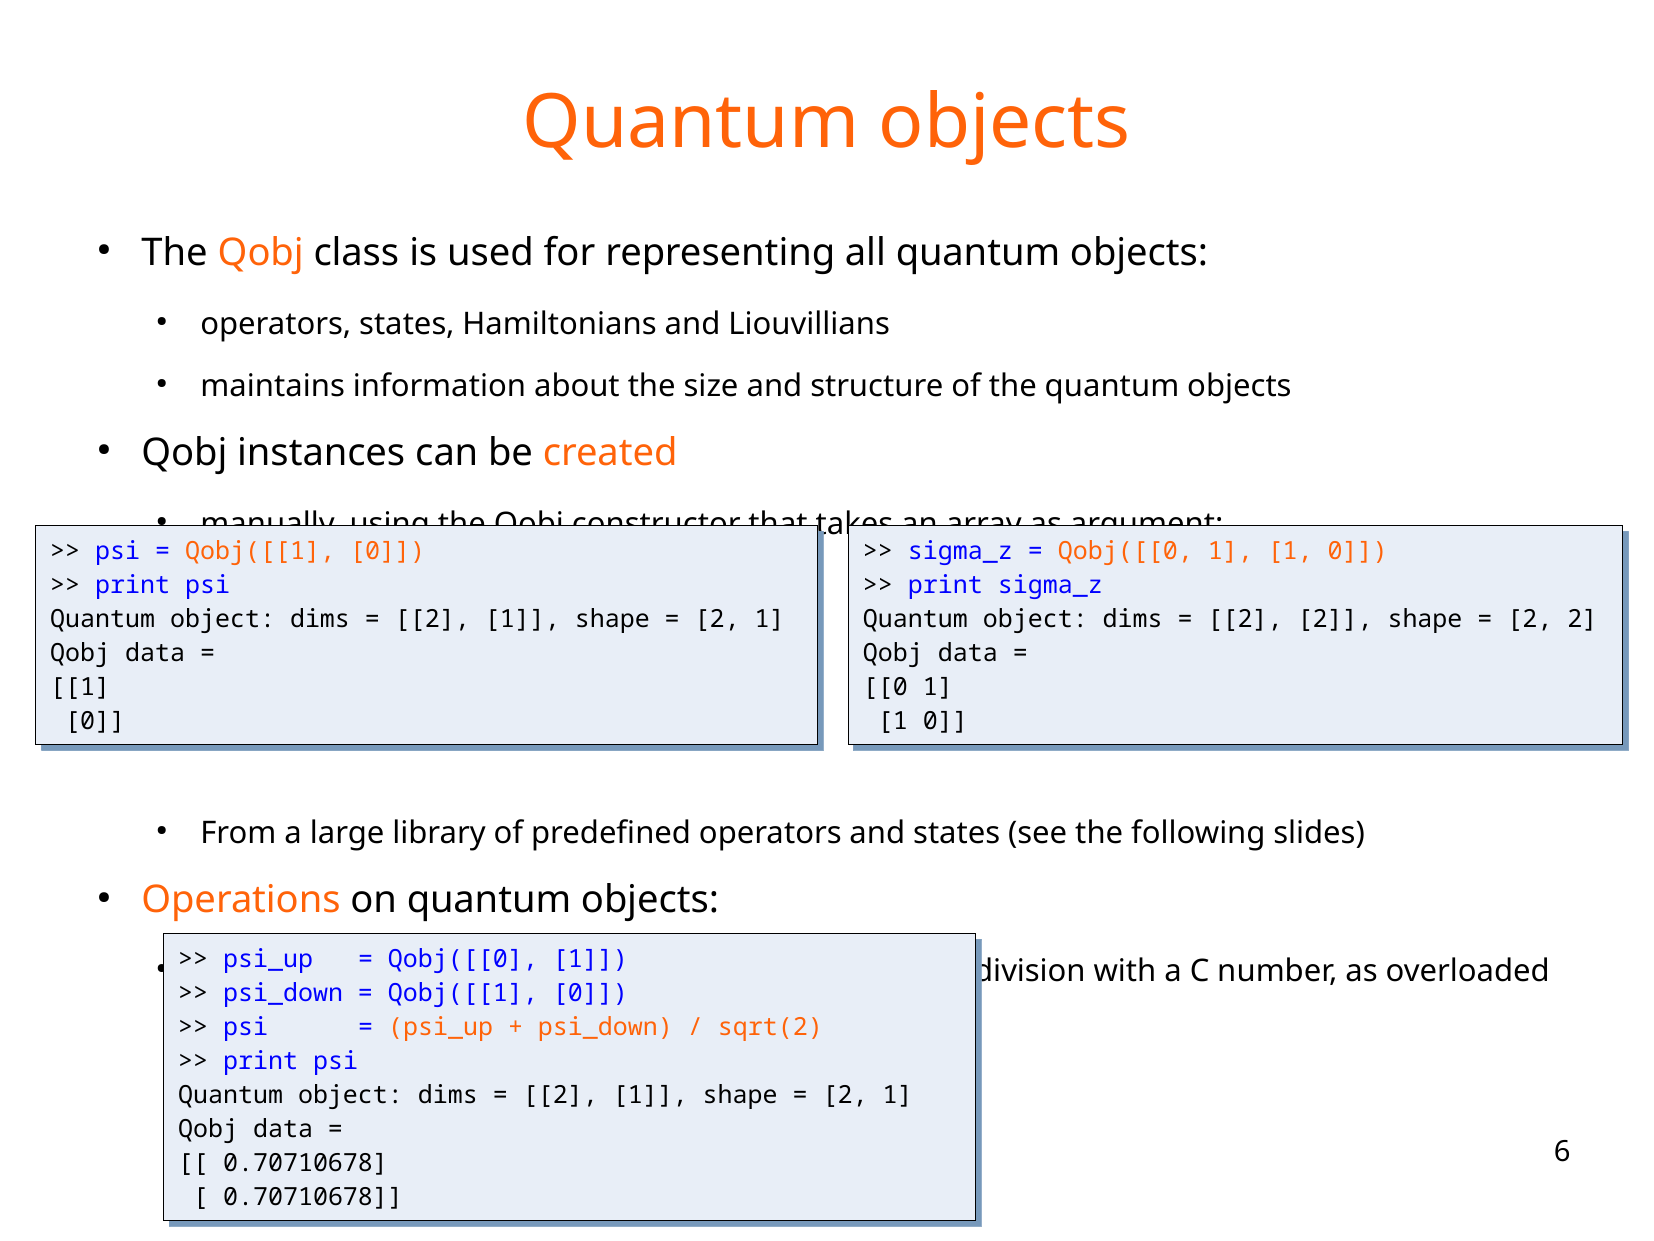

# Quantum objects
The Qobj class is used for representing all quantum objects:
operators, states, Hamiltonians and Liouvillians
maintains information about the size and structure of the quantum objects
Qobj instances can be created
manually, using the Qobj constructor that takes an array as argument:
From a large library of predefined operators and states (see the following slides)
Operations on quantum objects:
Arithmetic operation: plus, minus, multiplication and division with a C number, as overloaded operators:
>> psi = Qobj([[1], [0]])
>> print psi
Quantum object: dims = [[2], [1]], shape = [2, 1]
Qobj data =
[[1]
 [0]]
>> sigma_z = Qobj([[0, 1], [1, 0]])
>> print sigma_z
Quantum object: dims = [[2], [2]], shape = [2, 2]
Qobj data =
[[0 1]
 [1 0]]
>> psi_up = Qobj([[0], [1]])
>> psi_down = Qobj([[1], [0]])
>> psi = (psi_up + psi_down) / sqrt(2)
>> print psi
Quantum object: dims = [[2], [1]], shape = [2, 1]
Qobj data =
[[ 0.70710678]
 [ 0.70710678]]
6